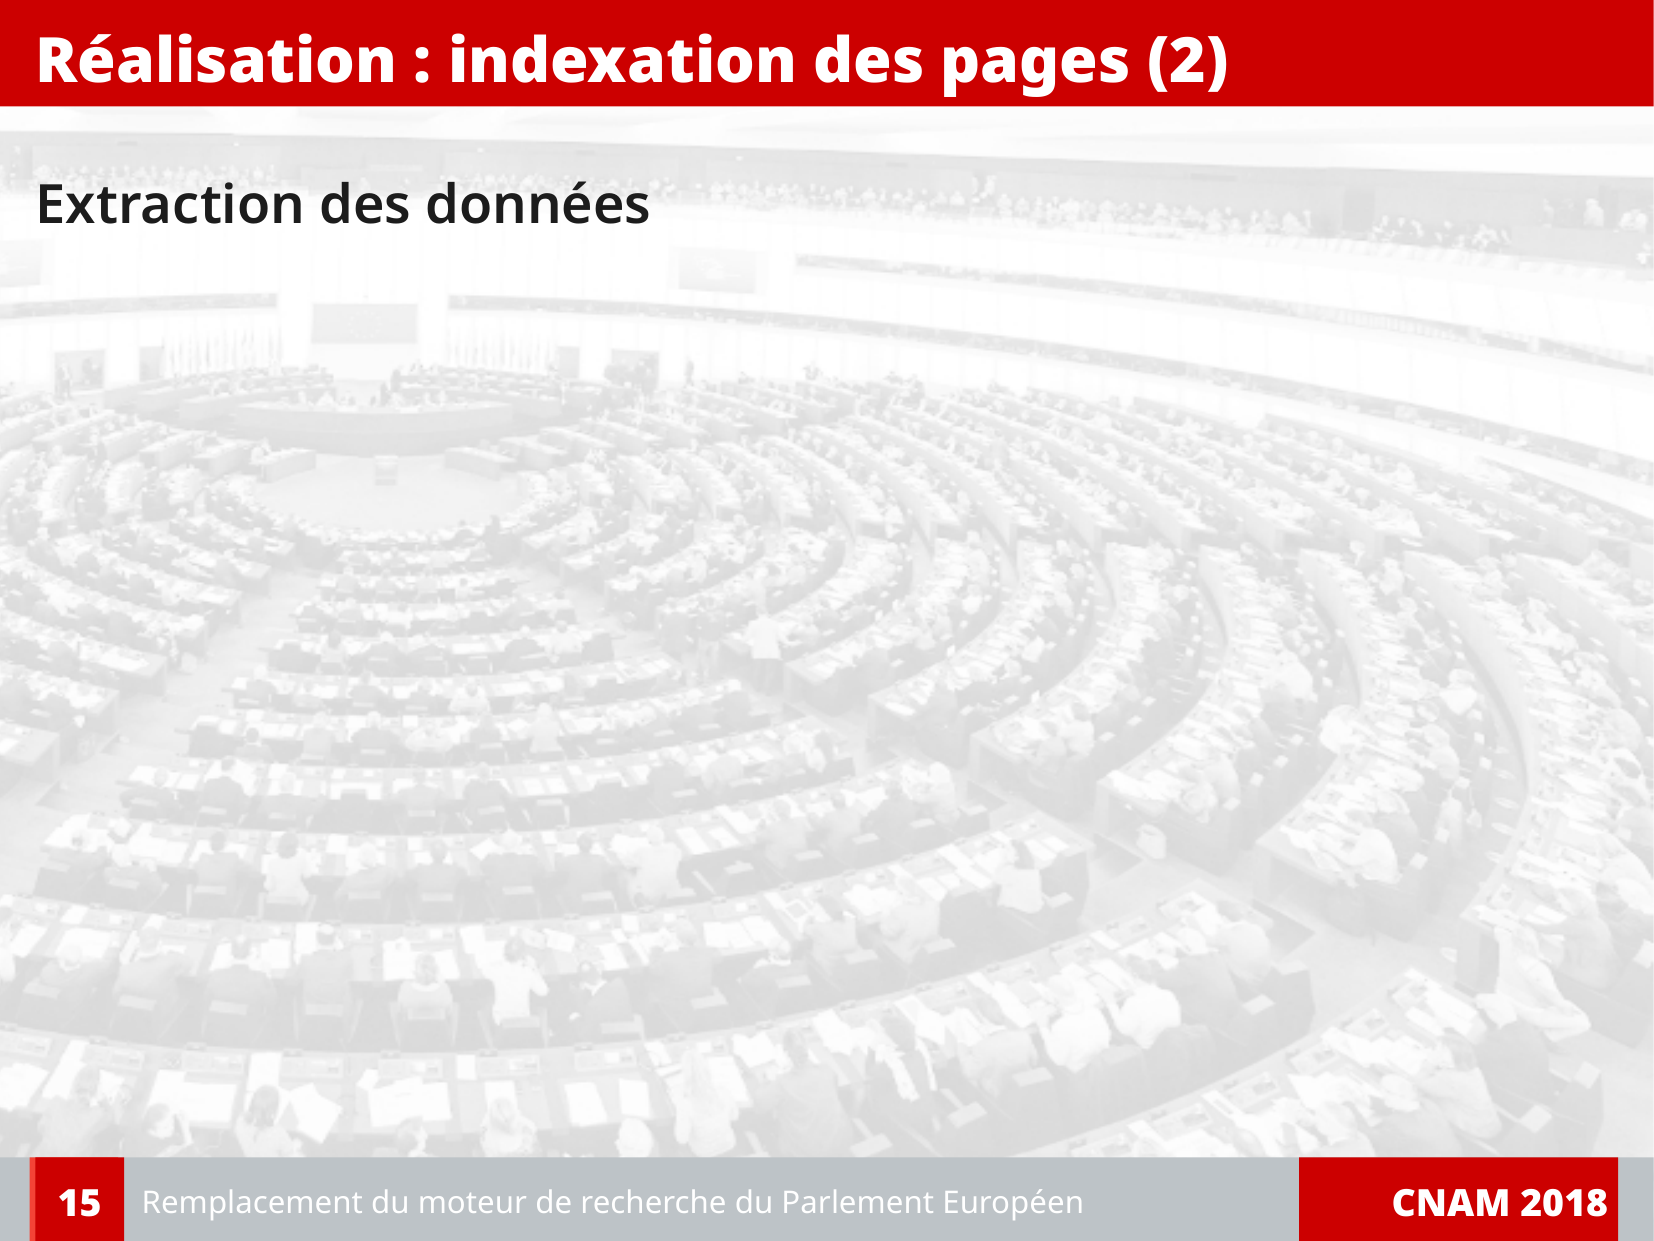

# Réalisation : indexation des pages (2)
Extraction des données
15
Remplacement du moteur de recherche du Parlement Européen